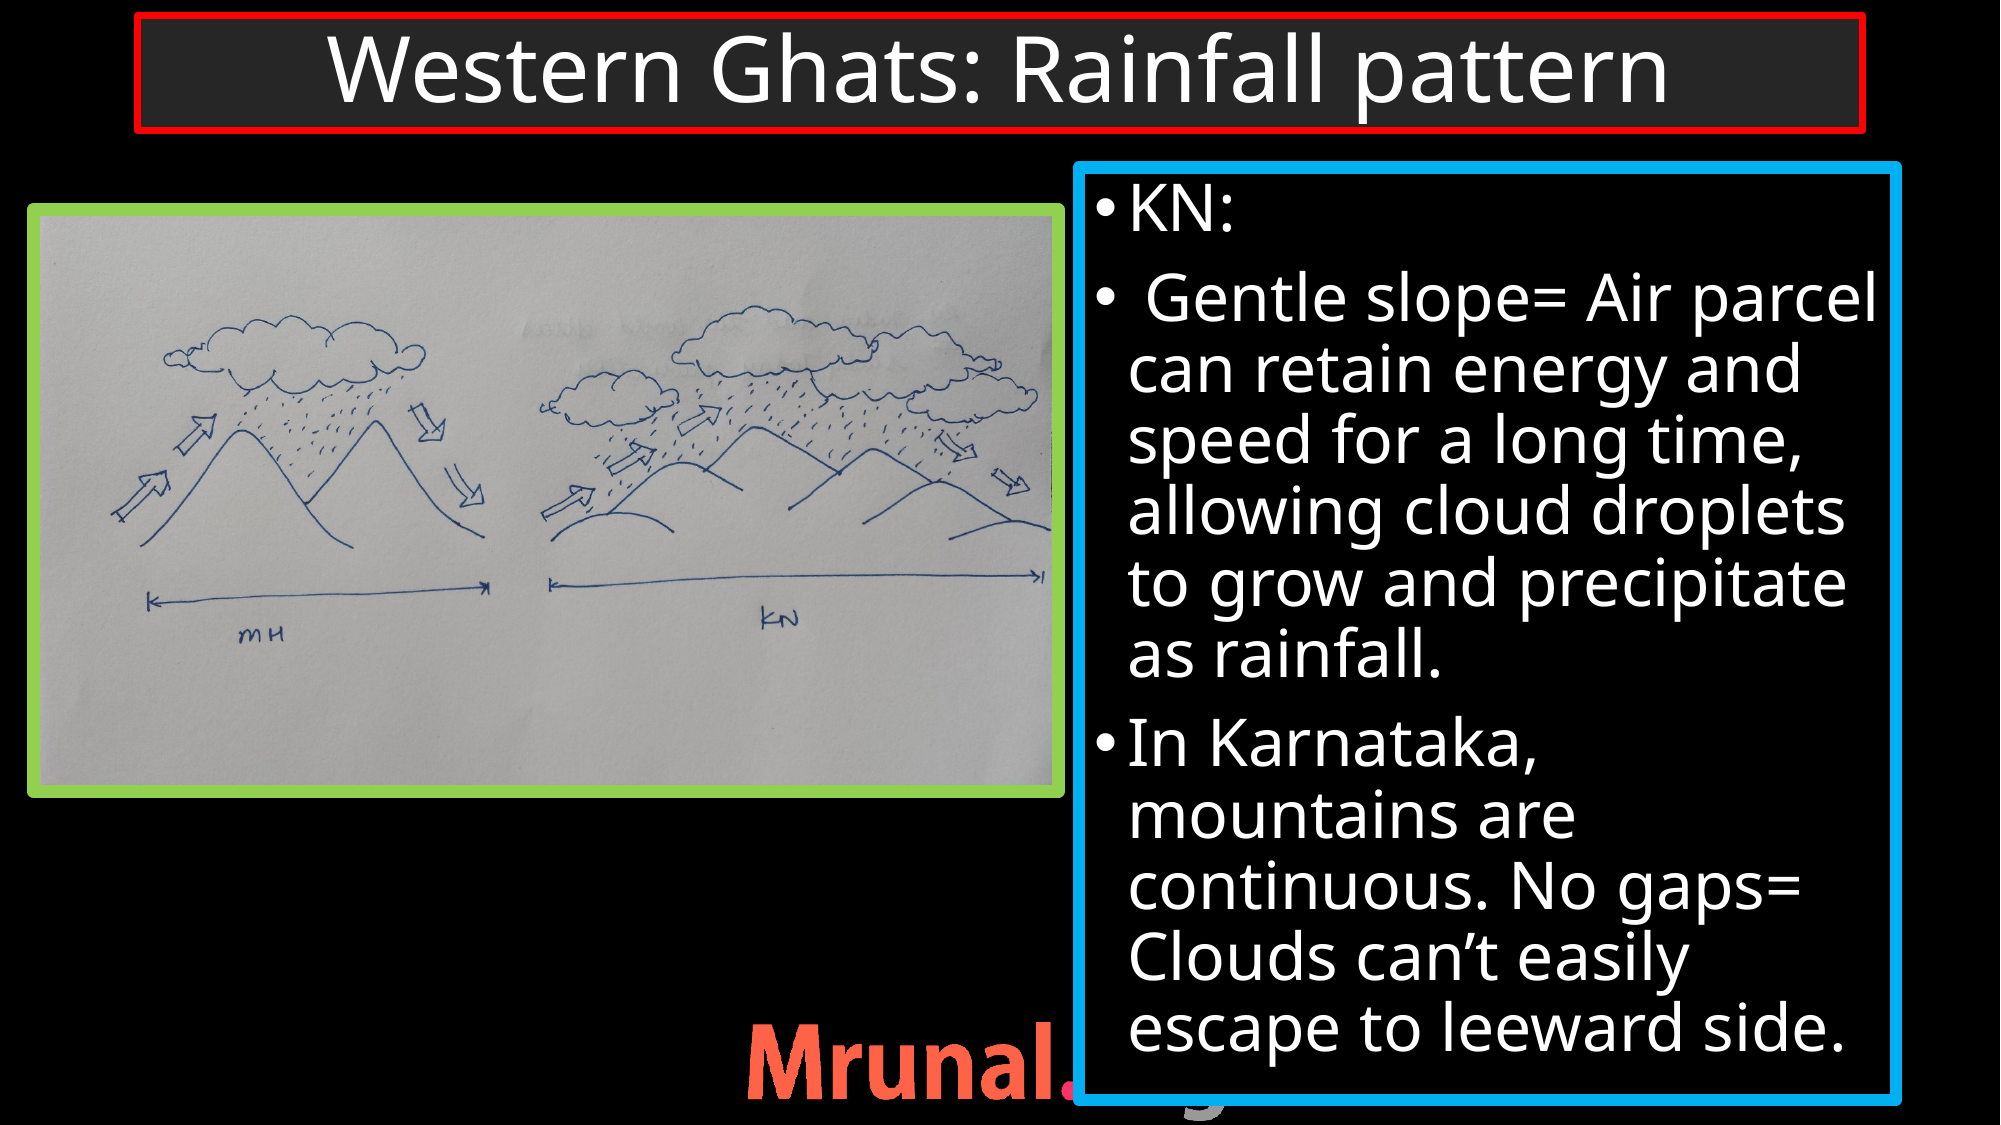

Western Ghats: Rainfall pattern
# KN:
 Gentle slope= Air parcel can retain energy and speed for a long time, allowing cloud droplets to grow and precipitate as rainfall.
In Karnataka, mountains are continuous. No gaps= Clouds can’t easily escape to leeward side.